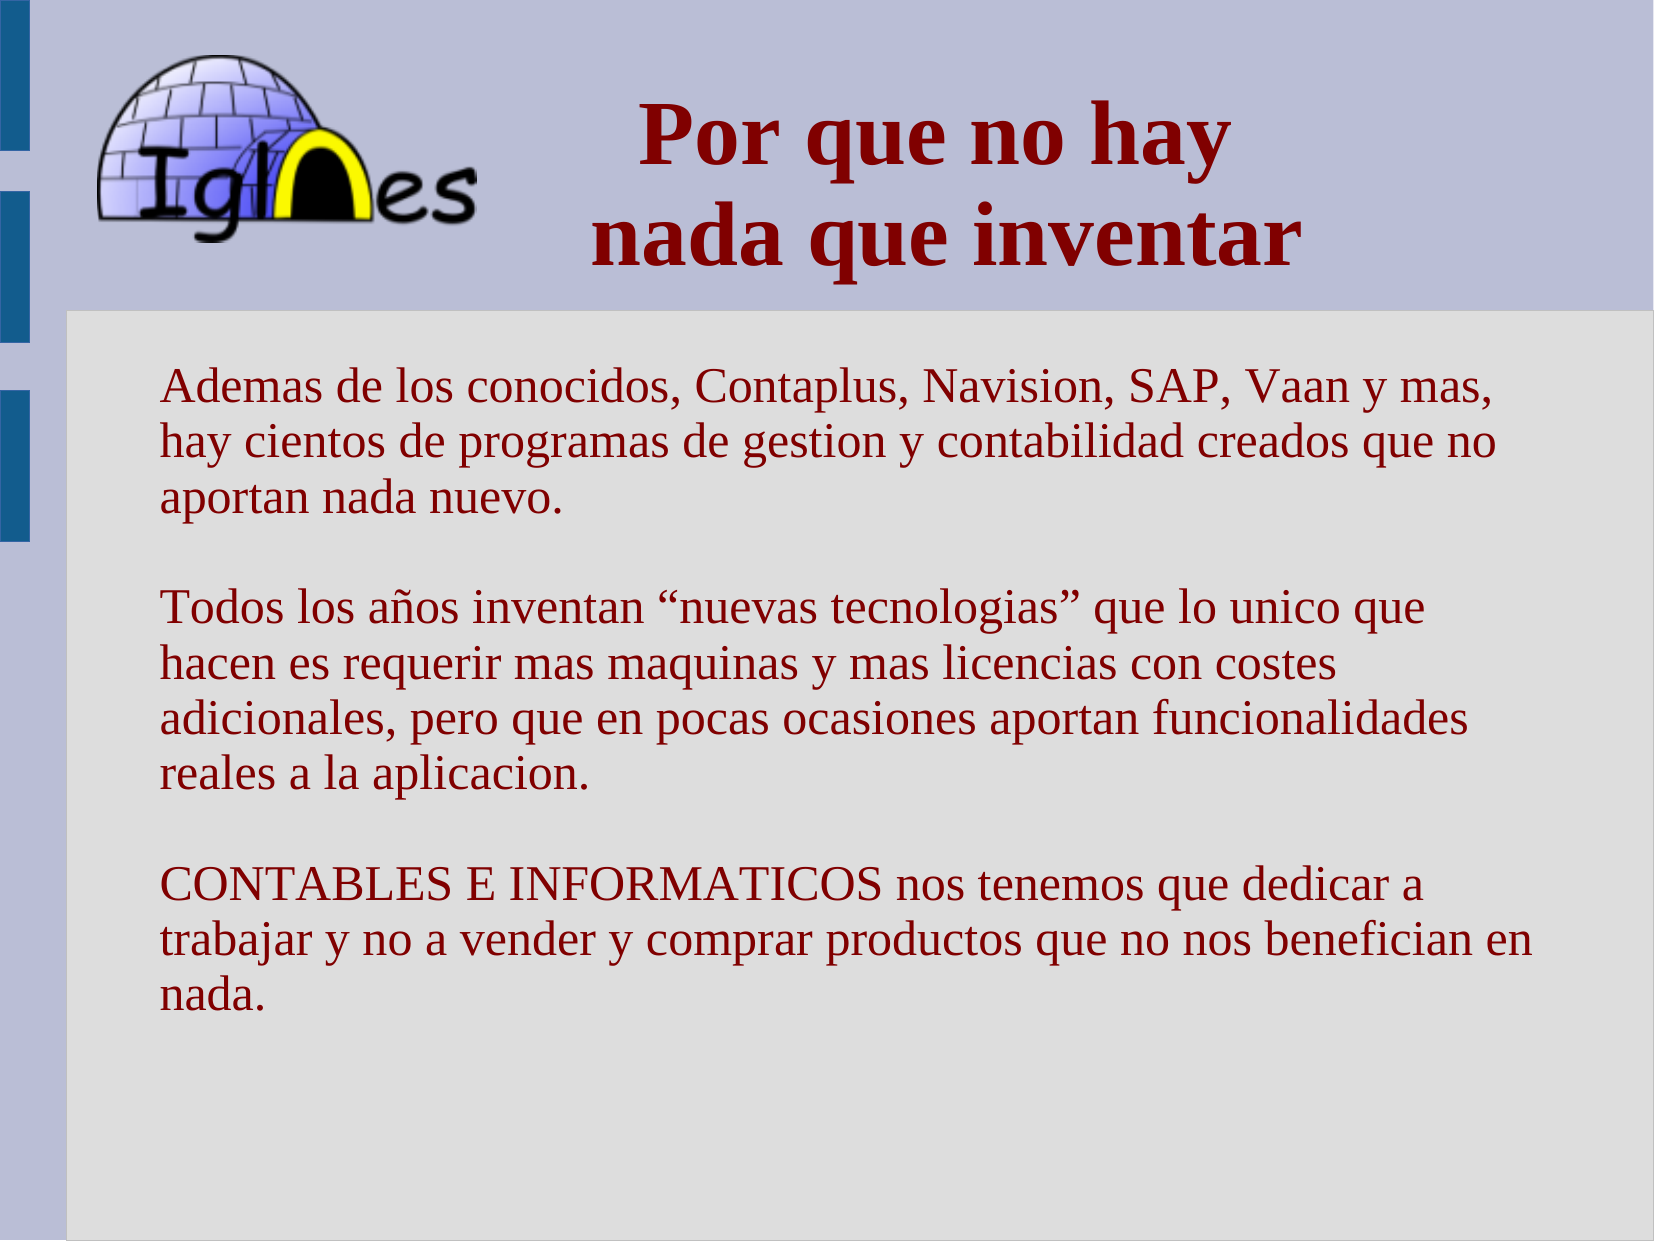

# Por que no hay nada que inventar
Ademas de los conocidos, Contaplus, Navision, SAP, Vaan y mas, hay cientos de programas de gestion y contabilidad creados que no aportan nada nuevo.
Todos los años inventan “nuevas tecnologias” que lo unico que hacen es requerir mas maquinas y mas licencias con costes adicionales, pero que en pocas ocasiones aportan funcionalidades reales a la aplicacion.
CONTABLES E INFORMATICOS nos tenemos que dedicar a trabajar y no a vender y comprar productos que no nos benefician en nada.